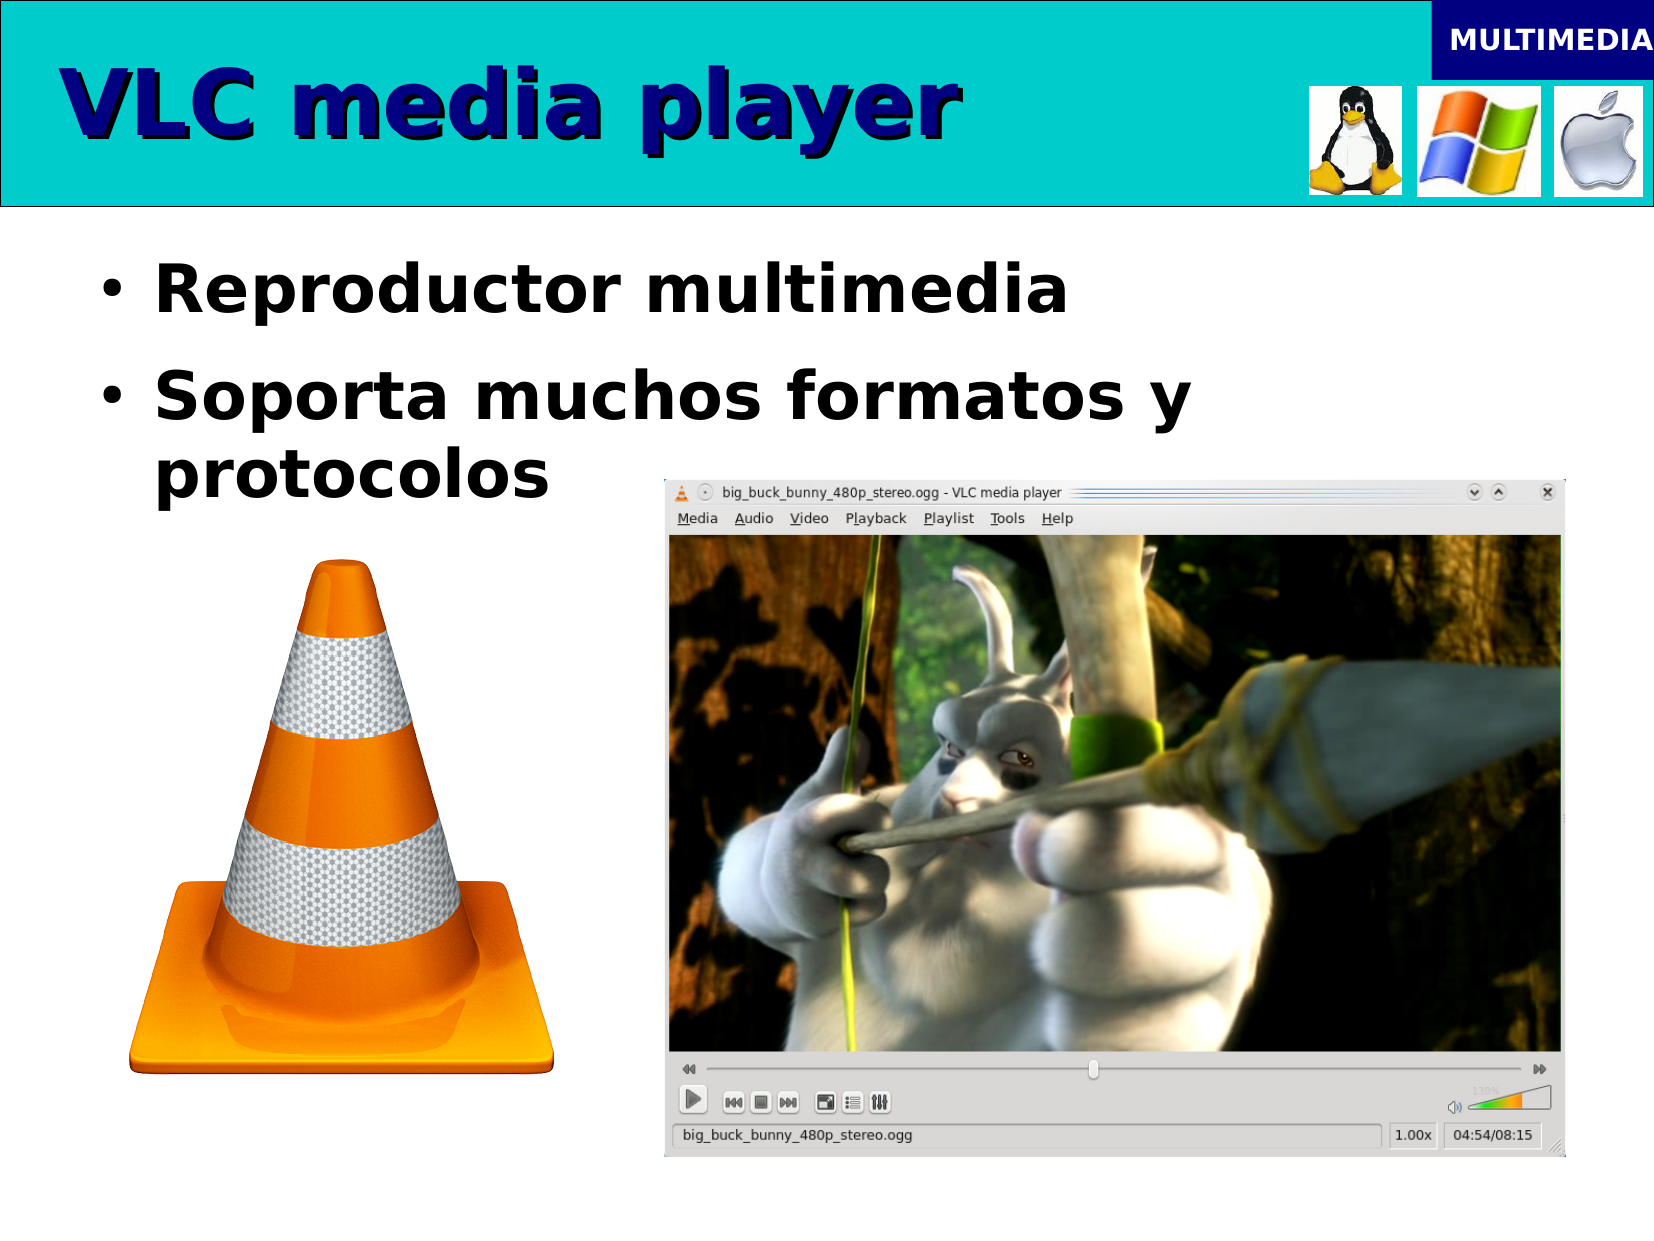

MULTIMEDIA
# VLC media player
Reproductor multimedia
Soporta muchos formatos y protocolos